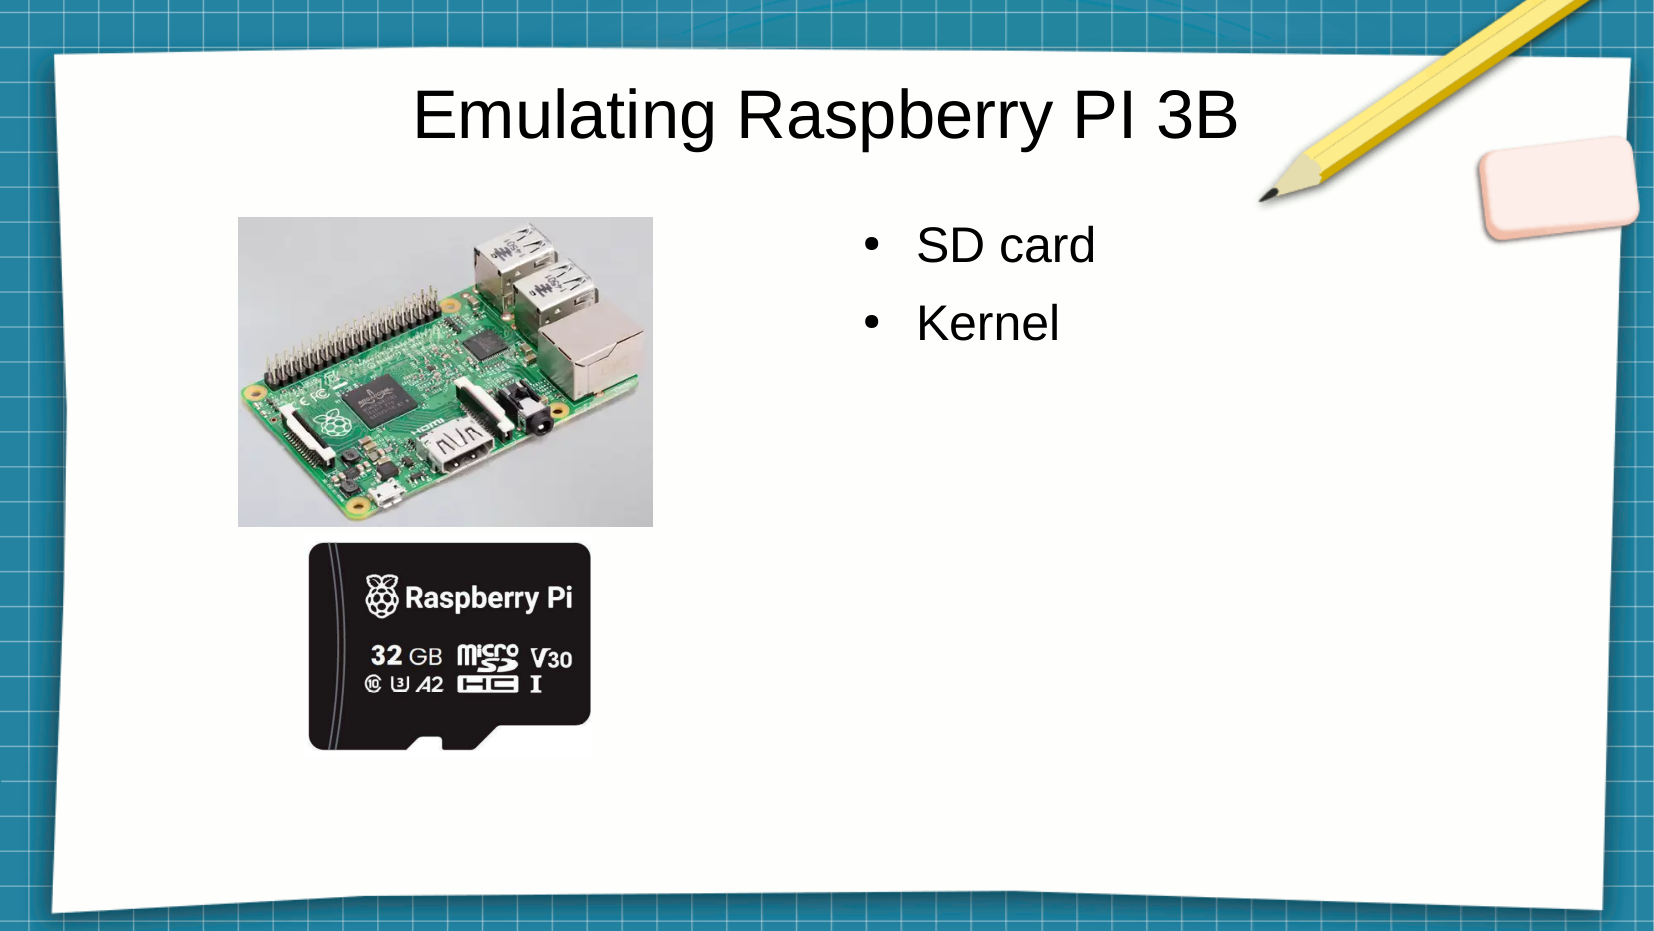

# Emulating Raspberry PI 3B
SD card
Kernel